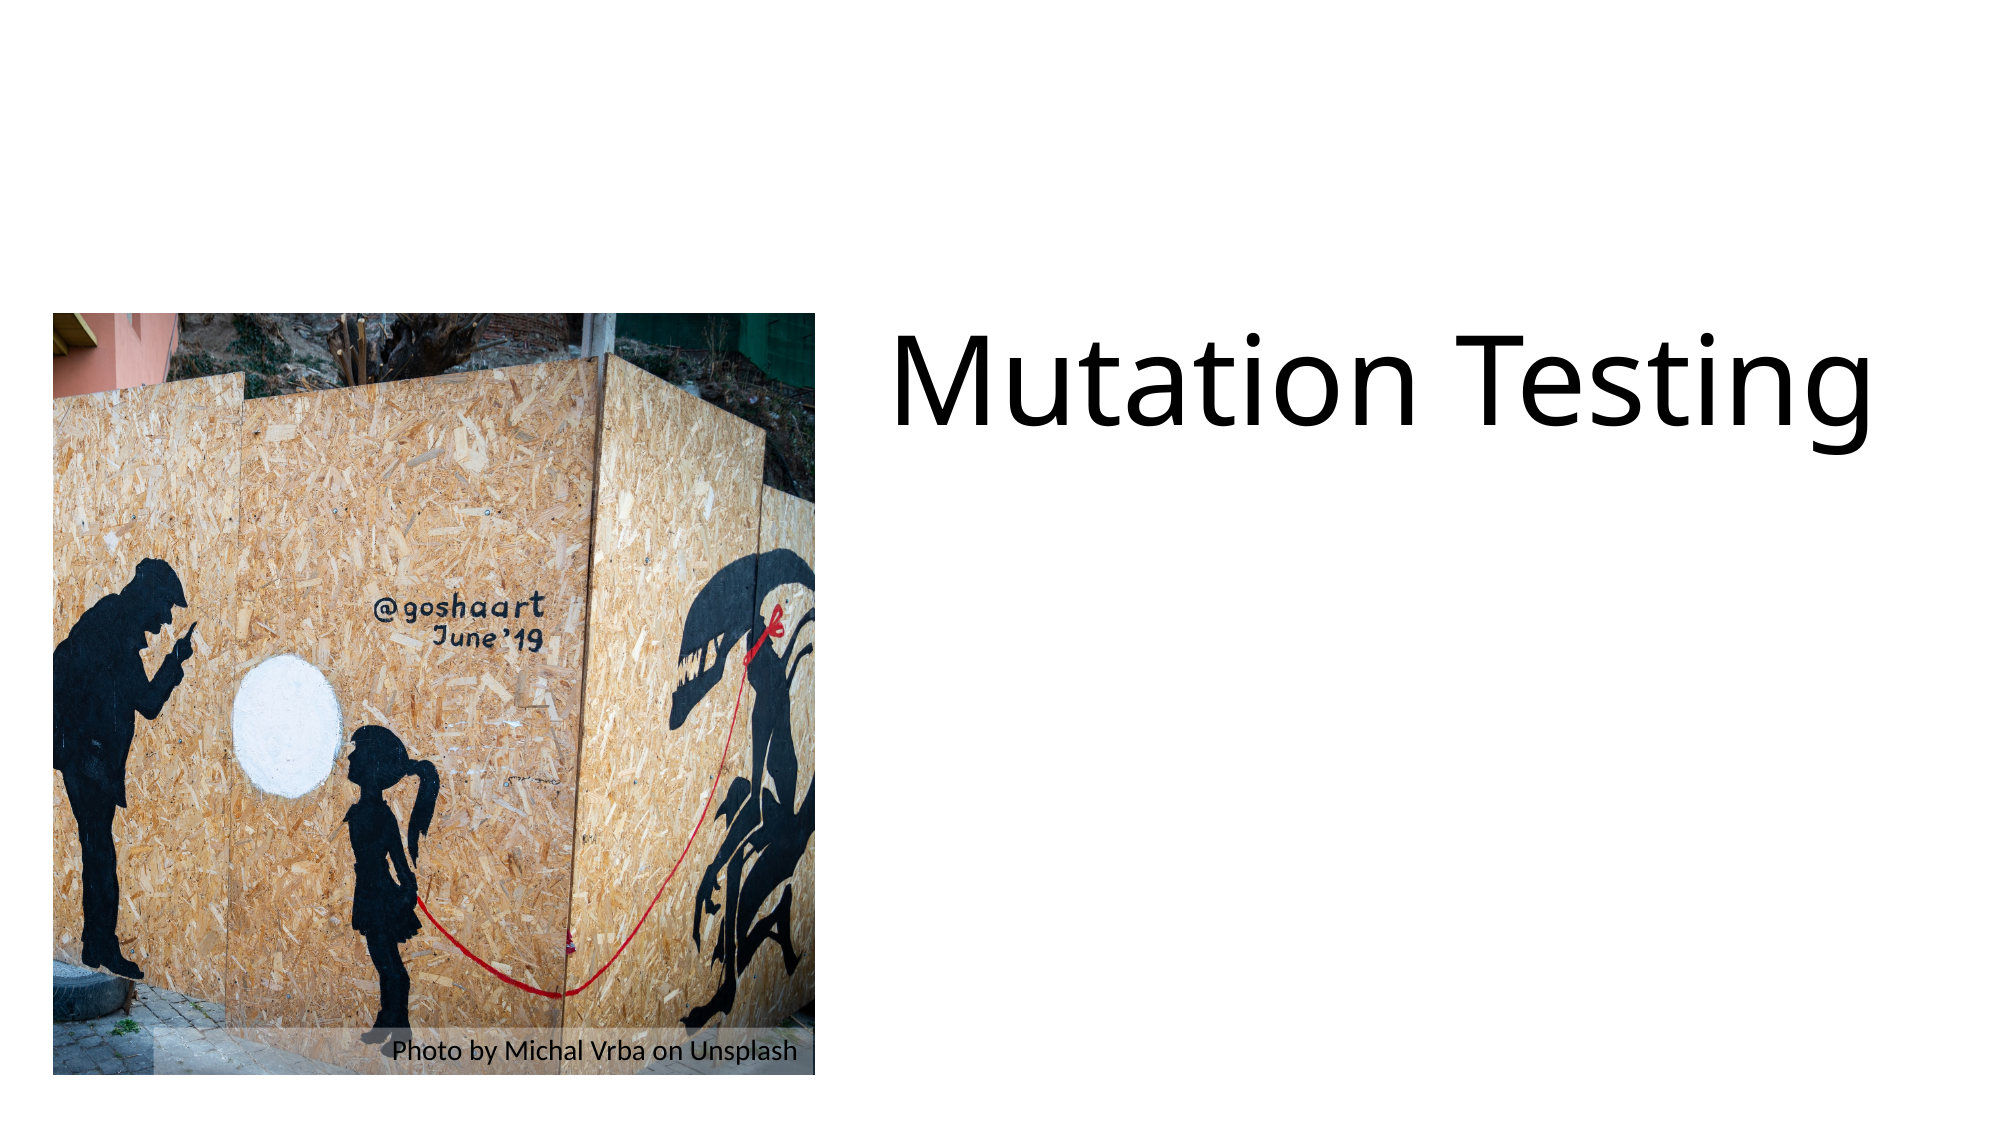

# Mutation Testing
Photo by Michal Vrba on Unsplash